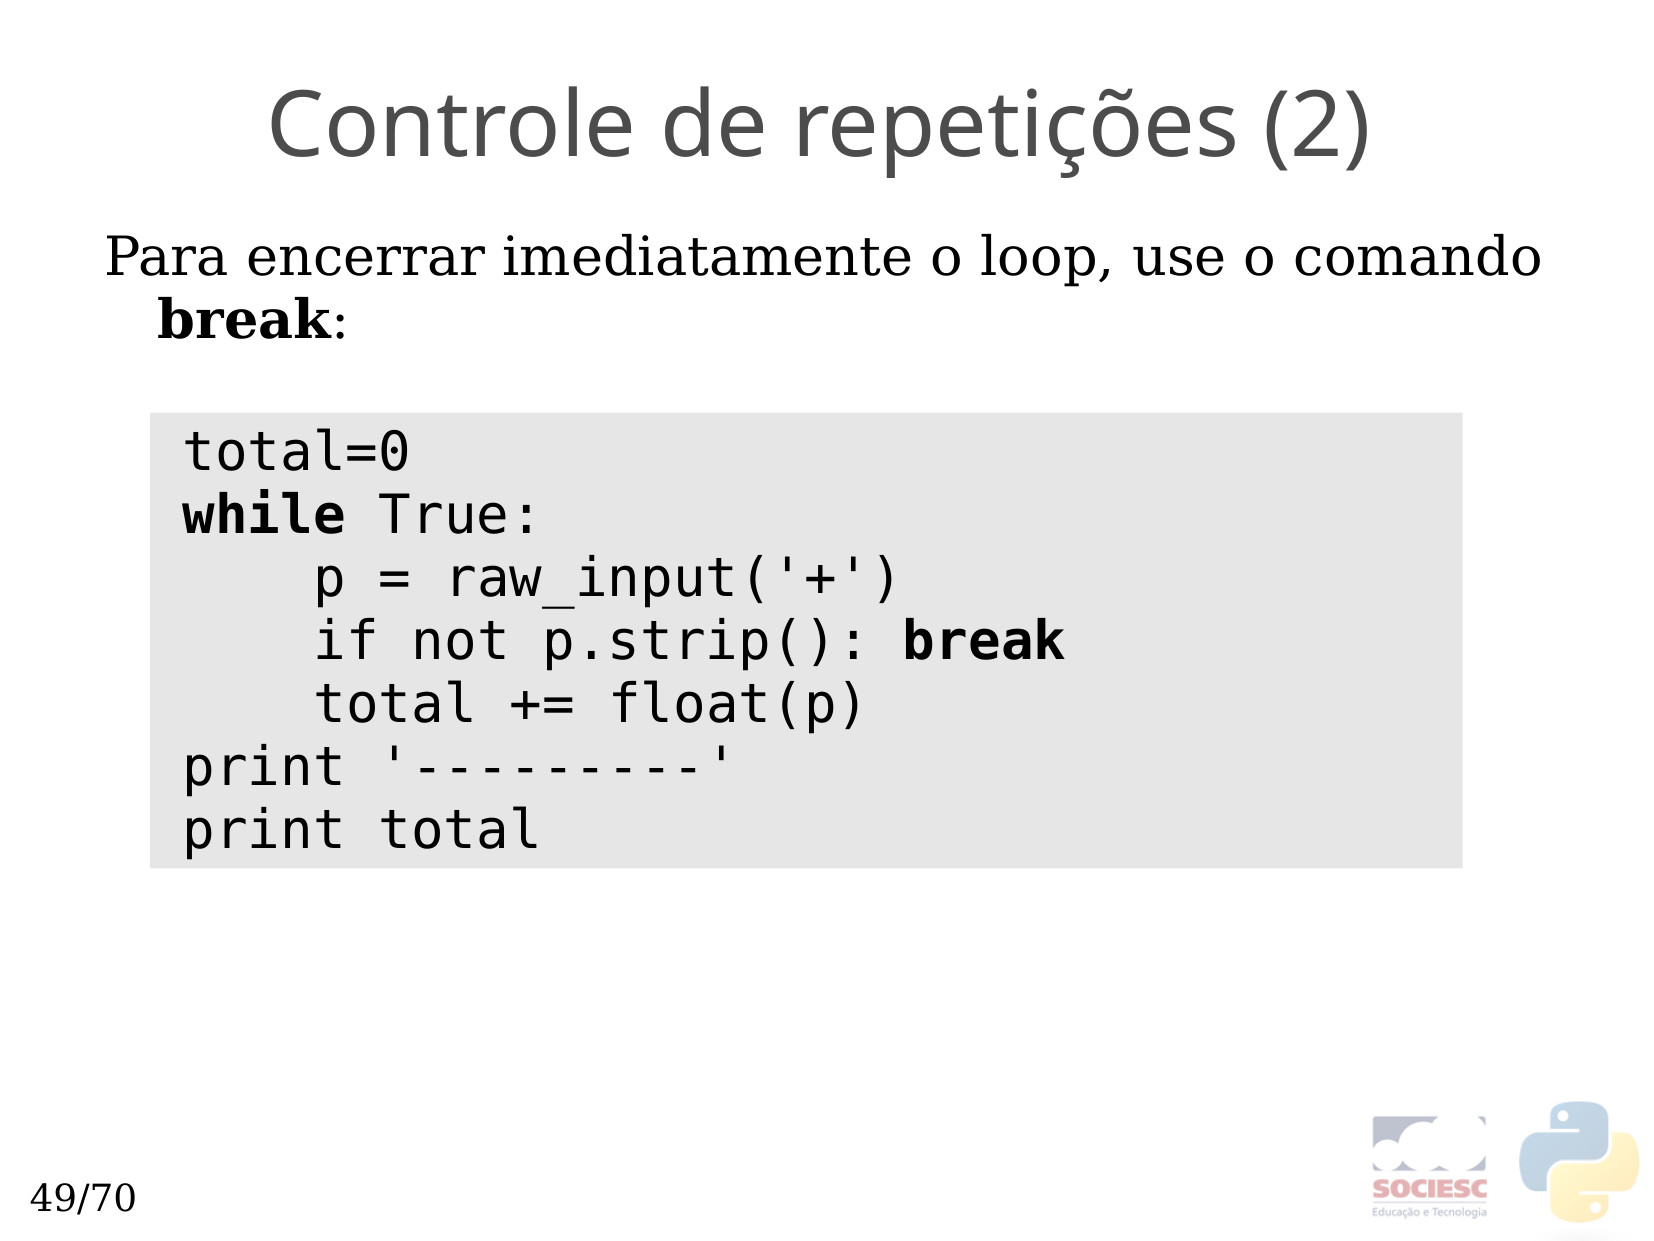

# Controle de repetições (2)
Para encerrar imediatamente o loop, use o comando break:
total=0
while True:
 p = raw_input('+')
 if not p.strip(): break
 total += float(p)
print '---------'
print total